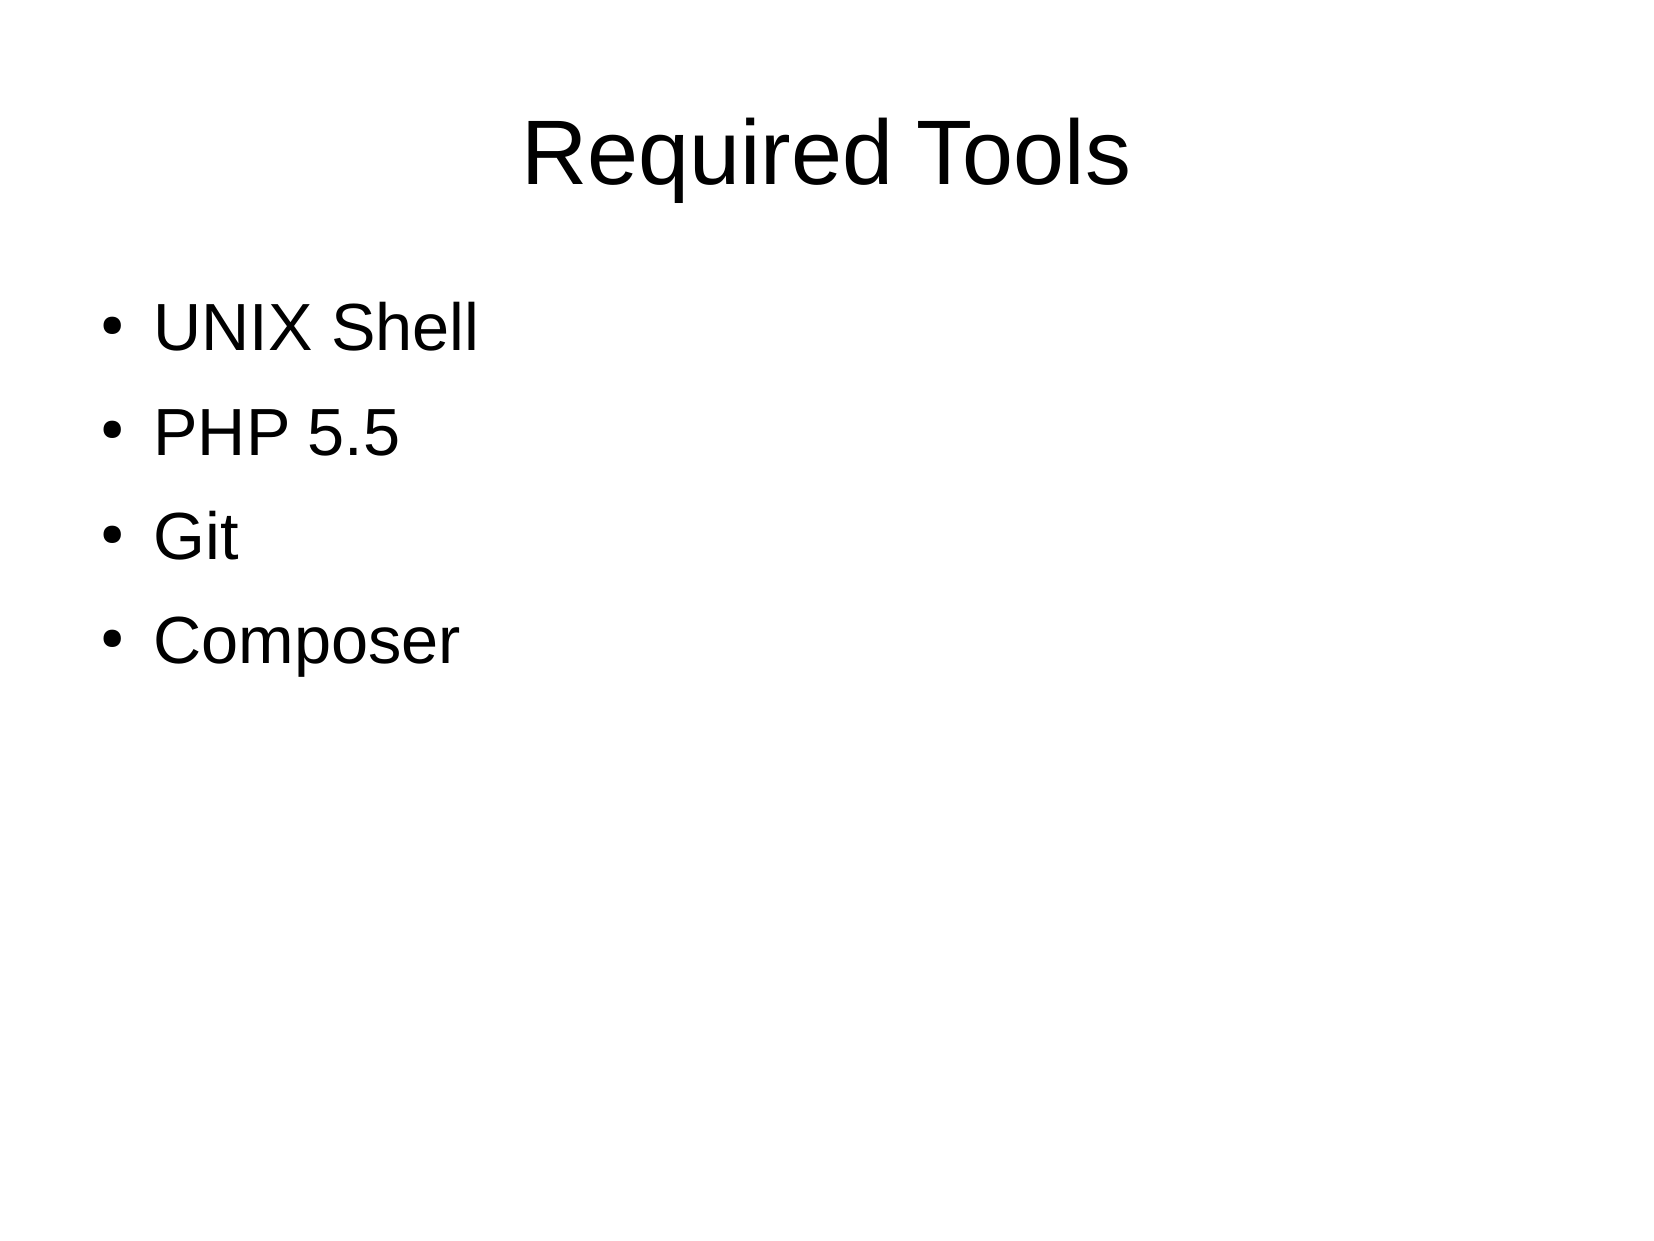

# Required Tools
UNIX Shell
PHP 5.5
Git
Composer